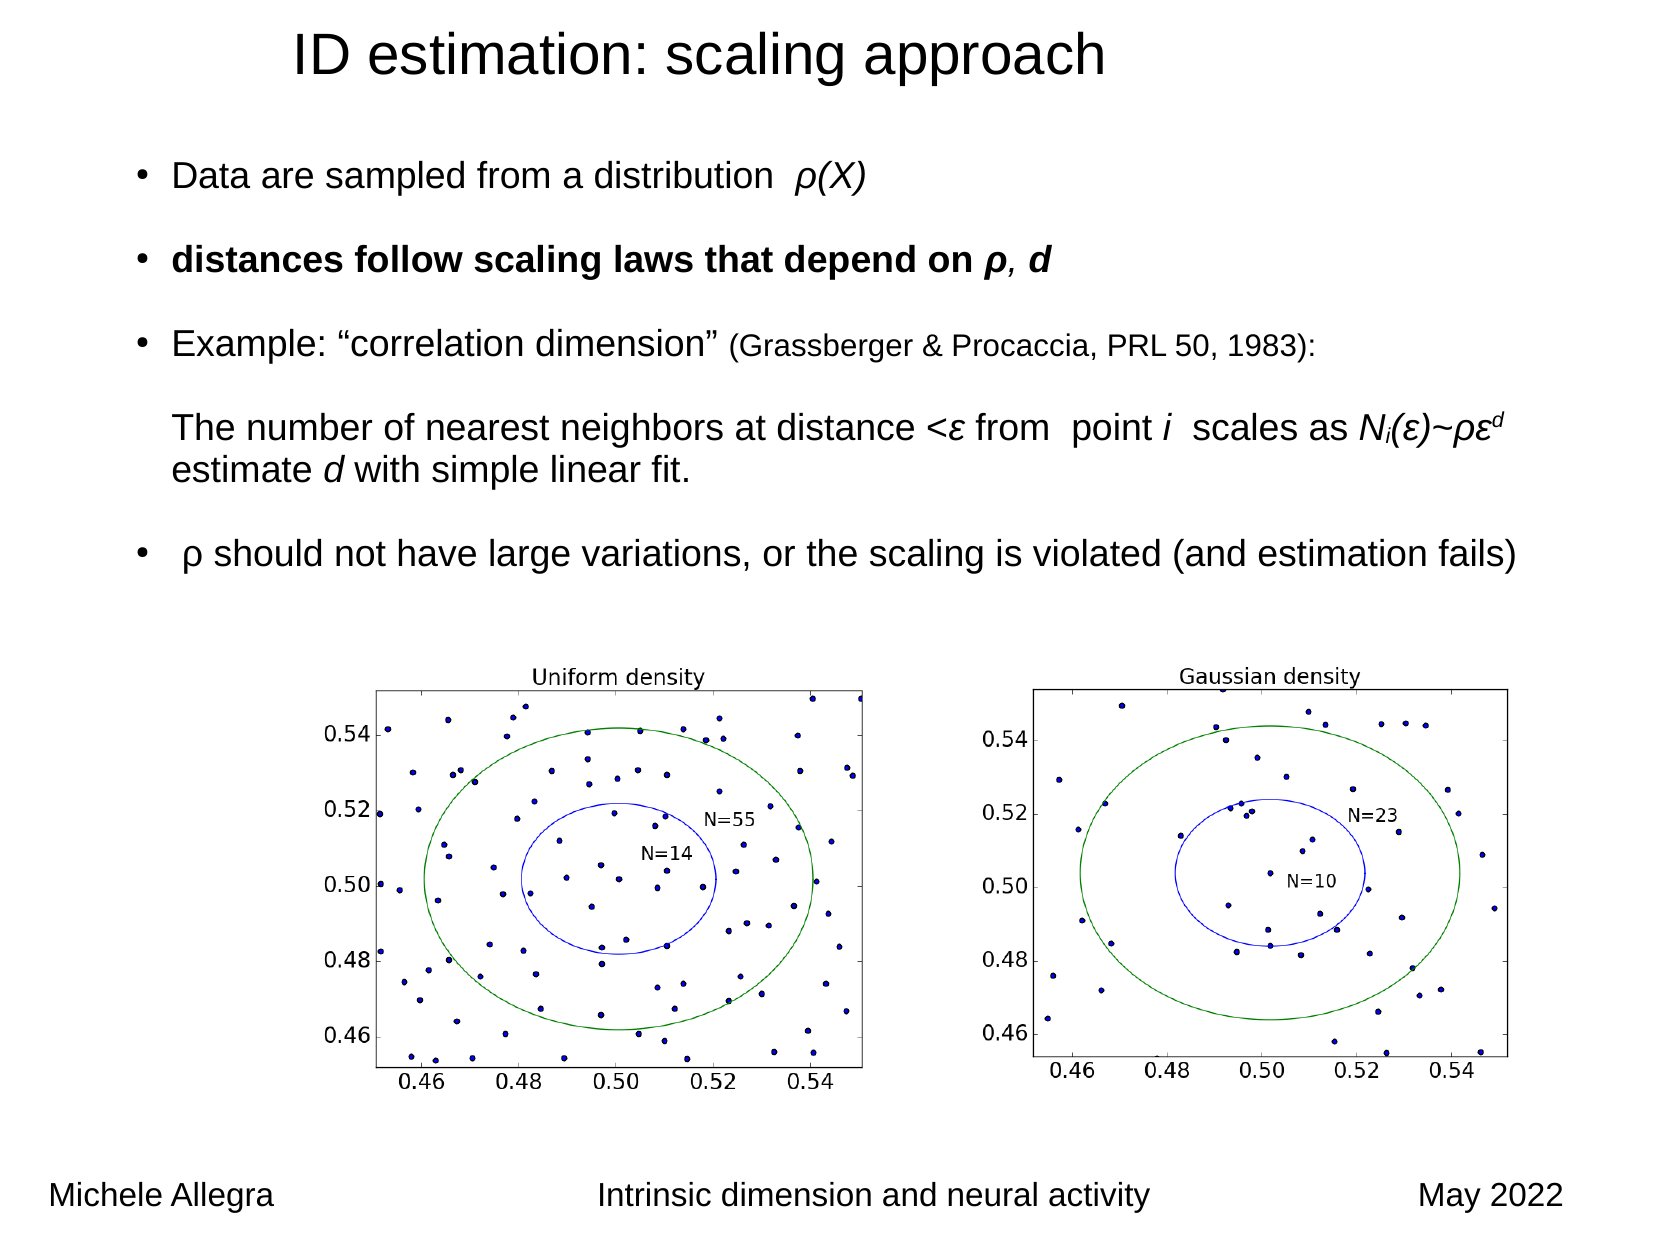

ID estimation: scaling approach
# Data are sampled from a distribution ρ(X)
distances follow scaling laws that depend on ρ, d
Example: “correlation dimension” (Grassberger & Procaccia, PRL 50, 1983):
The number of nearest neighbors at distance <ε from point i scales as Ni(ε)~ρεd
estimate d with simple linear fit.
 ρ should not have large variations, or the scaling is violated (and estimation fails)
Michele Allegra Intrinsic dimension and neural activity May 2022